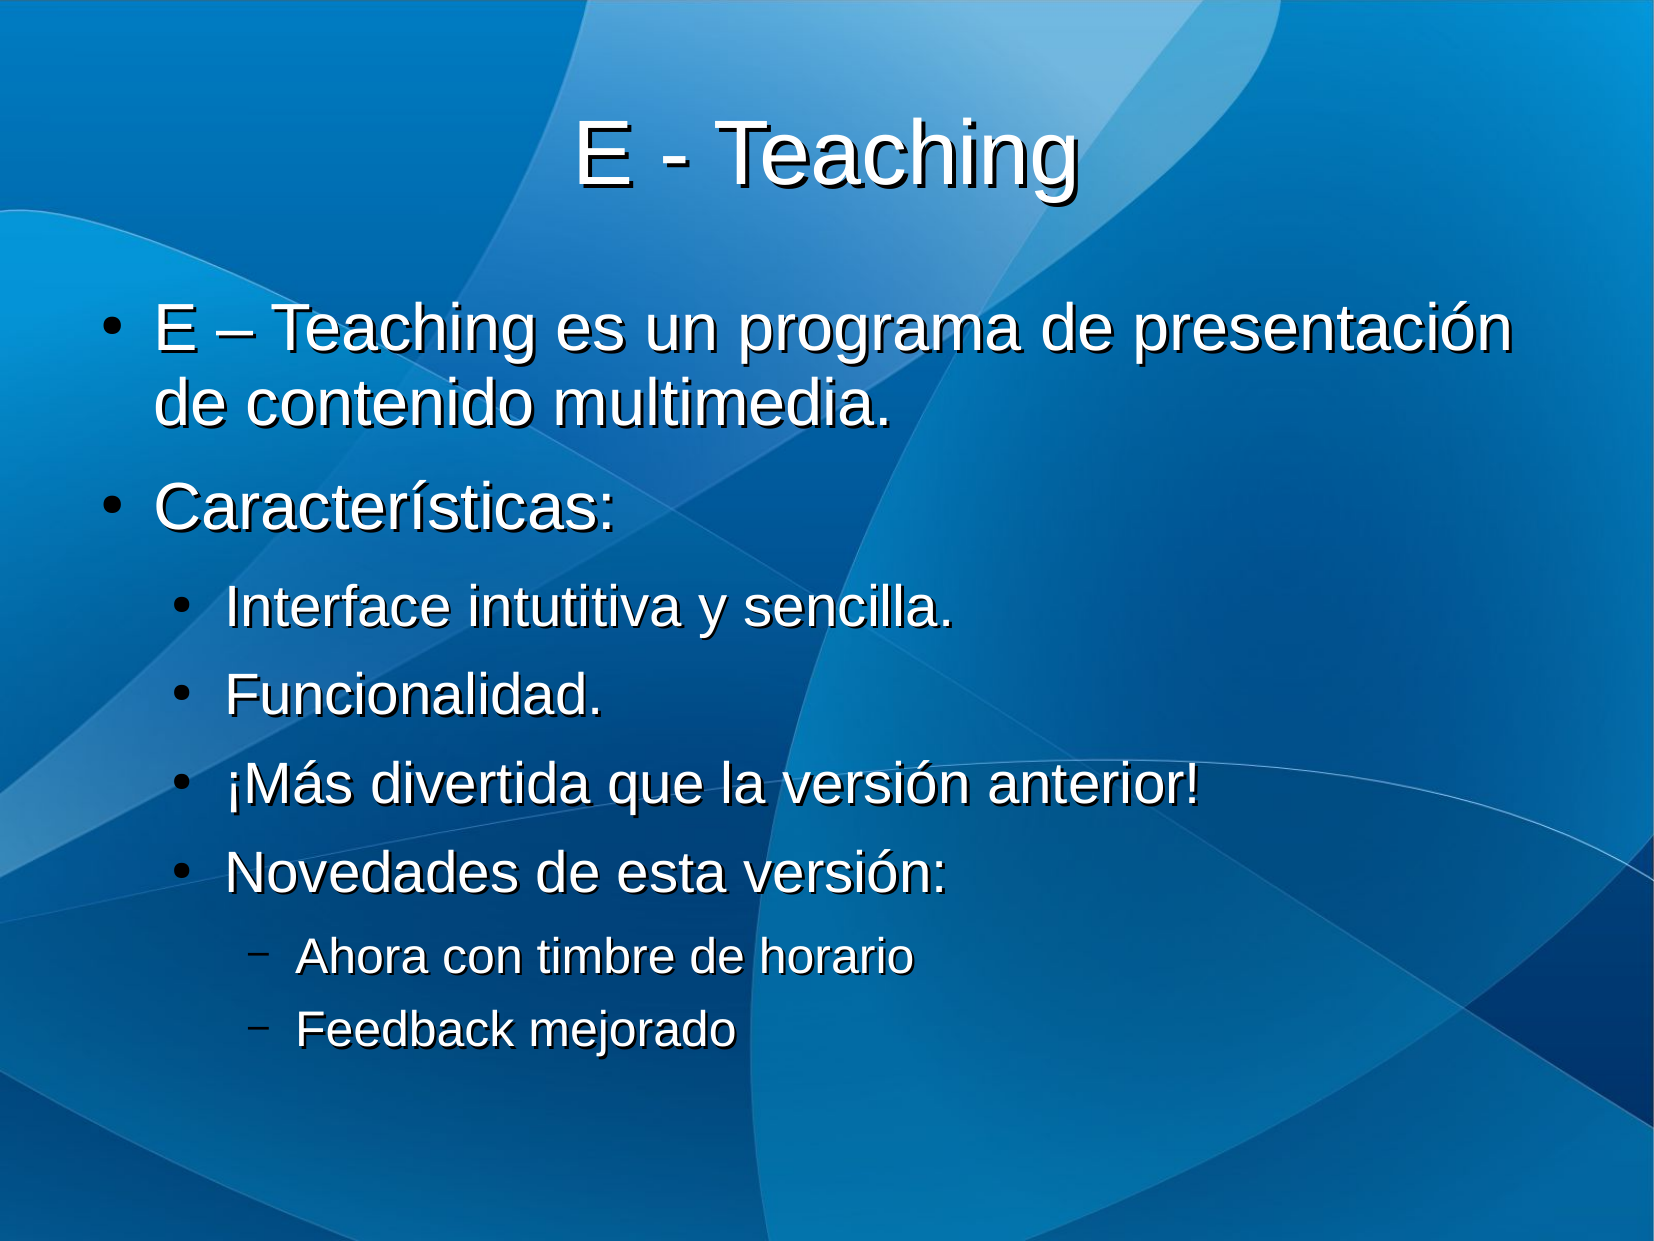

# E - Teaching
E – Teaching es un programa de presentación de contenido multimedia.
Características:
Interface intutitiva y sencilla.
Funcionalidad.
¡Más divertida que la versión anterior!
Novedades de esta versión:
Ahora con timbre de horario
Feedback mejorado